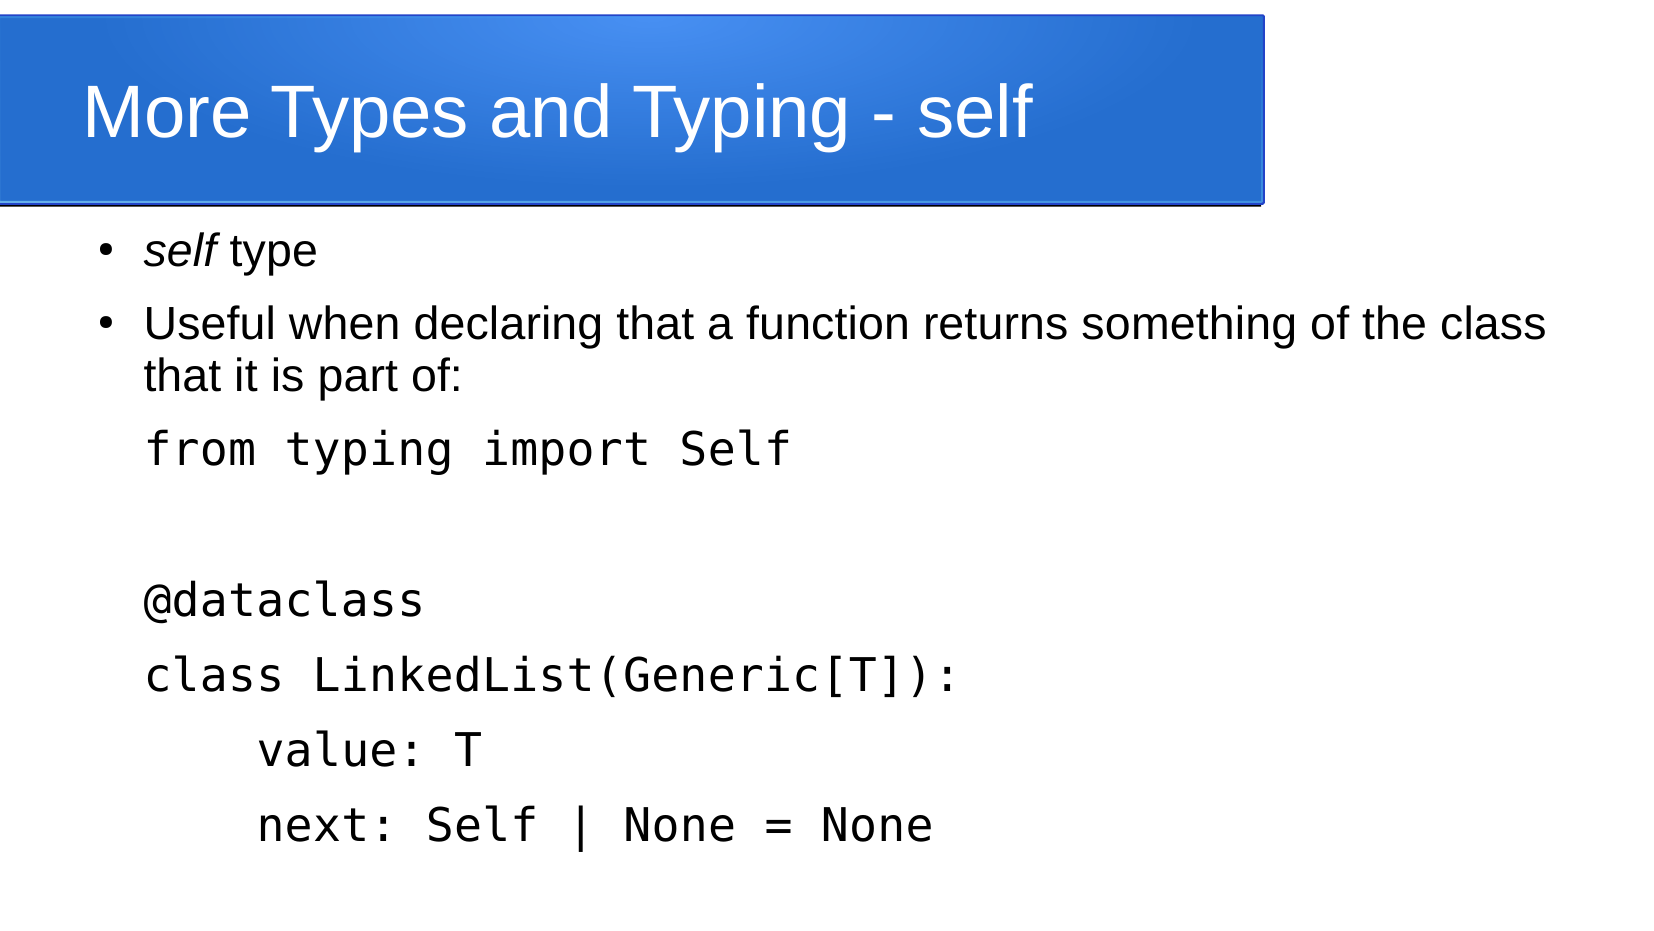

# More Types and Typing - self
self type
Useful when declaring that a function returns something of the class that it is part of:
from typing import Self
@dataclass
class LinkedList(Generic[T]):
 value: T
 next: Self | None = None